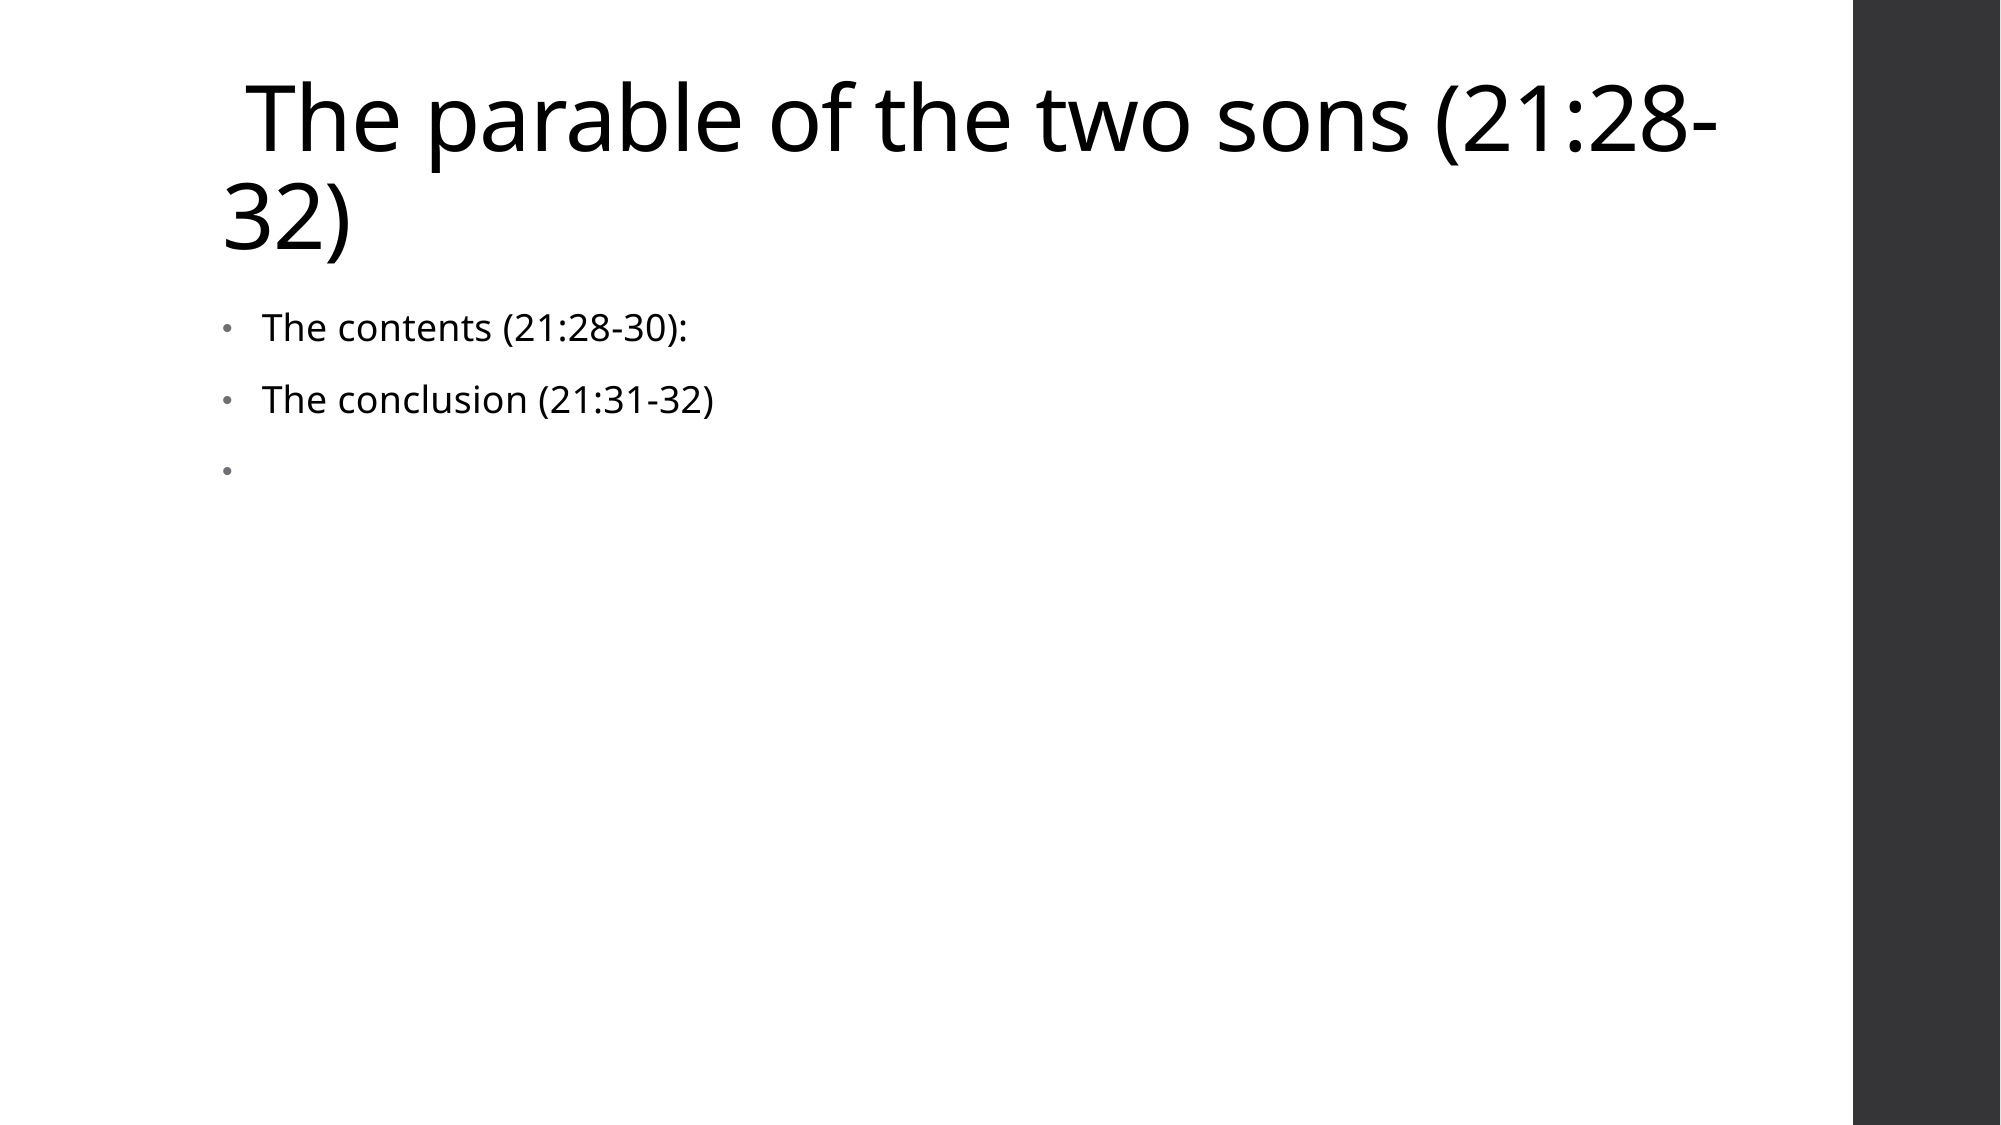

# The parable of the two sons (21:28-32)
 The contents (21:28-30):
 The conclusion (21:31-32)